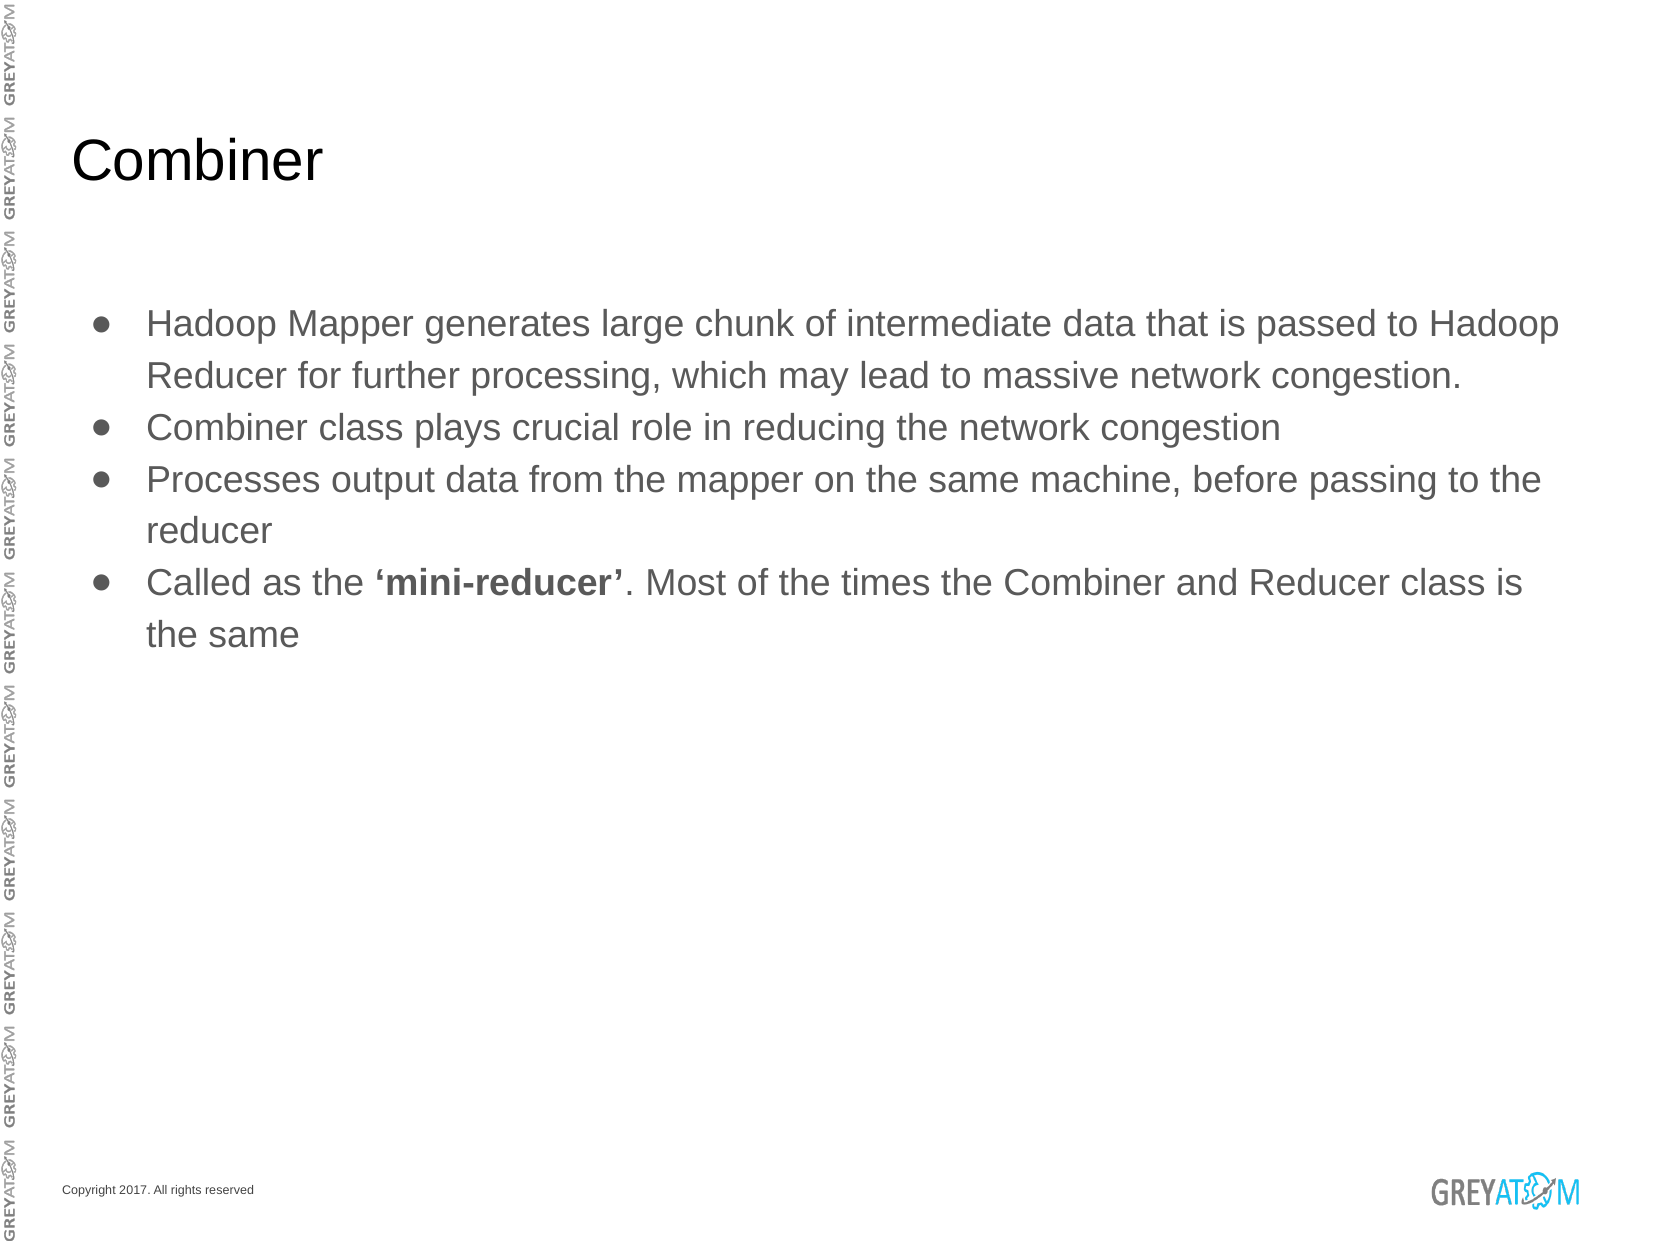

Combiner
Hadoop Mapper generates large chunk of intermediate data that is passed to Hadoop Reducer for further processing, which may lead to massive network congestion.
Combiner class plays crucial role in reducing the network congestion
Processes output data from the mapper on the same machine, before passing to the reducer
Called as the ‘mini-reducer’. Most of the times the Combiner and Reducer class is the same